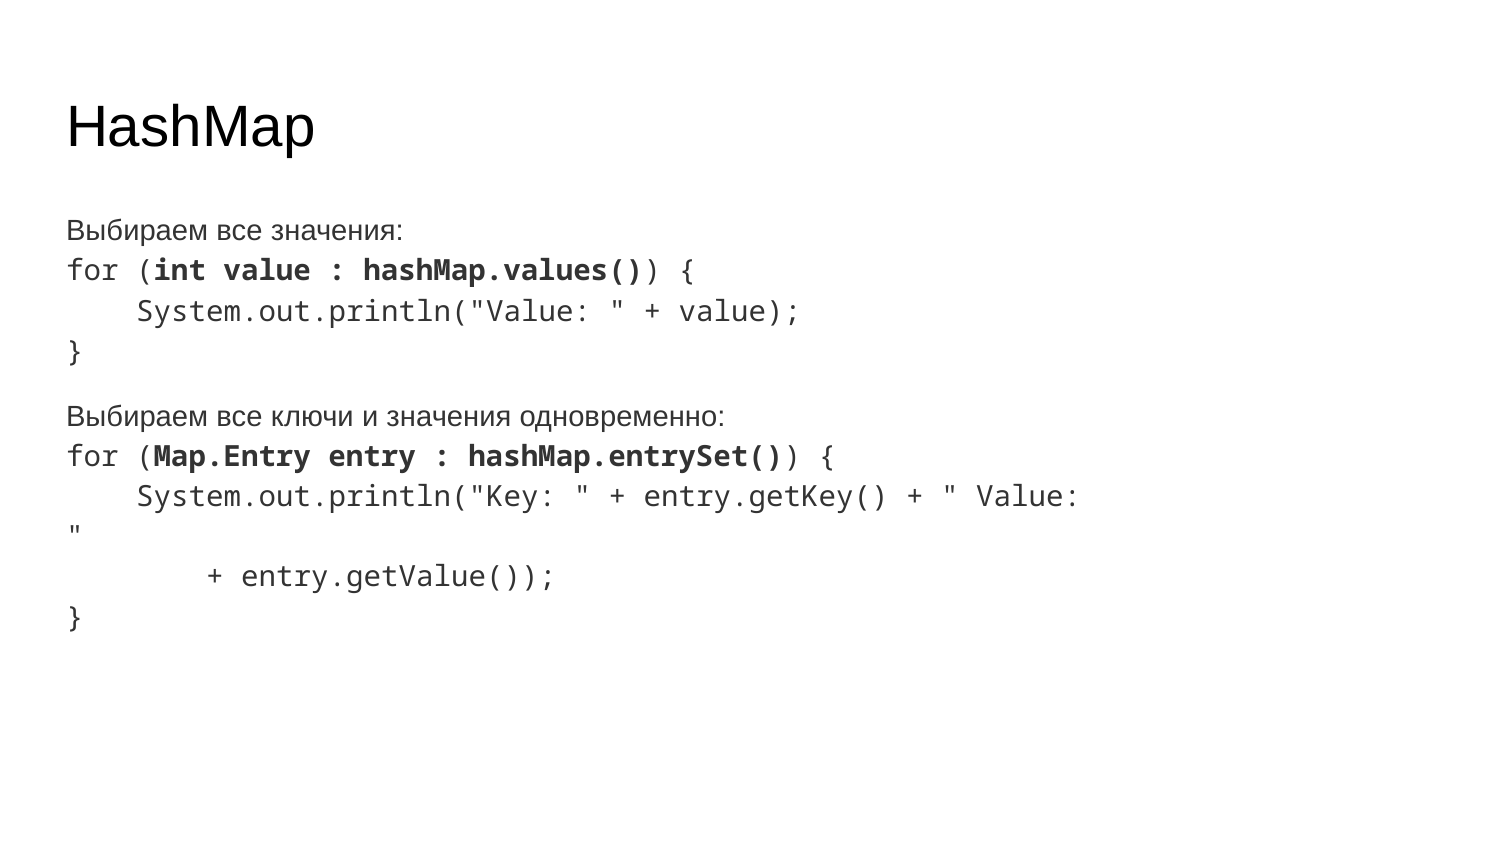

# HashMap
Выбираем все значения:
for (int value : hashMap.values()) {
 System.out.println("Value: " + value);
}
Выбираем все ключи и значения одновременно:
for (Map.Entry entry : hashMap.entrySet()) {
 System.out.println("Key: " + entry.getKey() + " Value: "
 + entry.getValue());
}